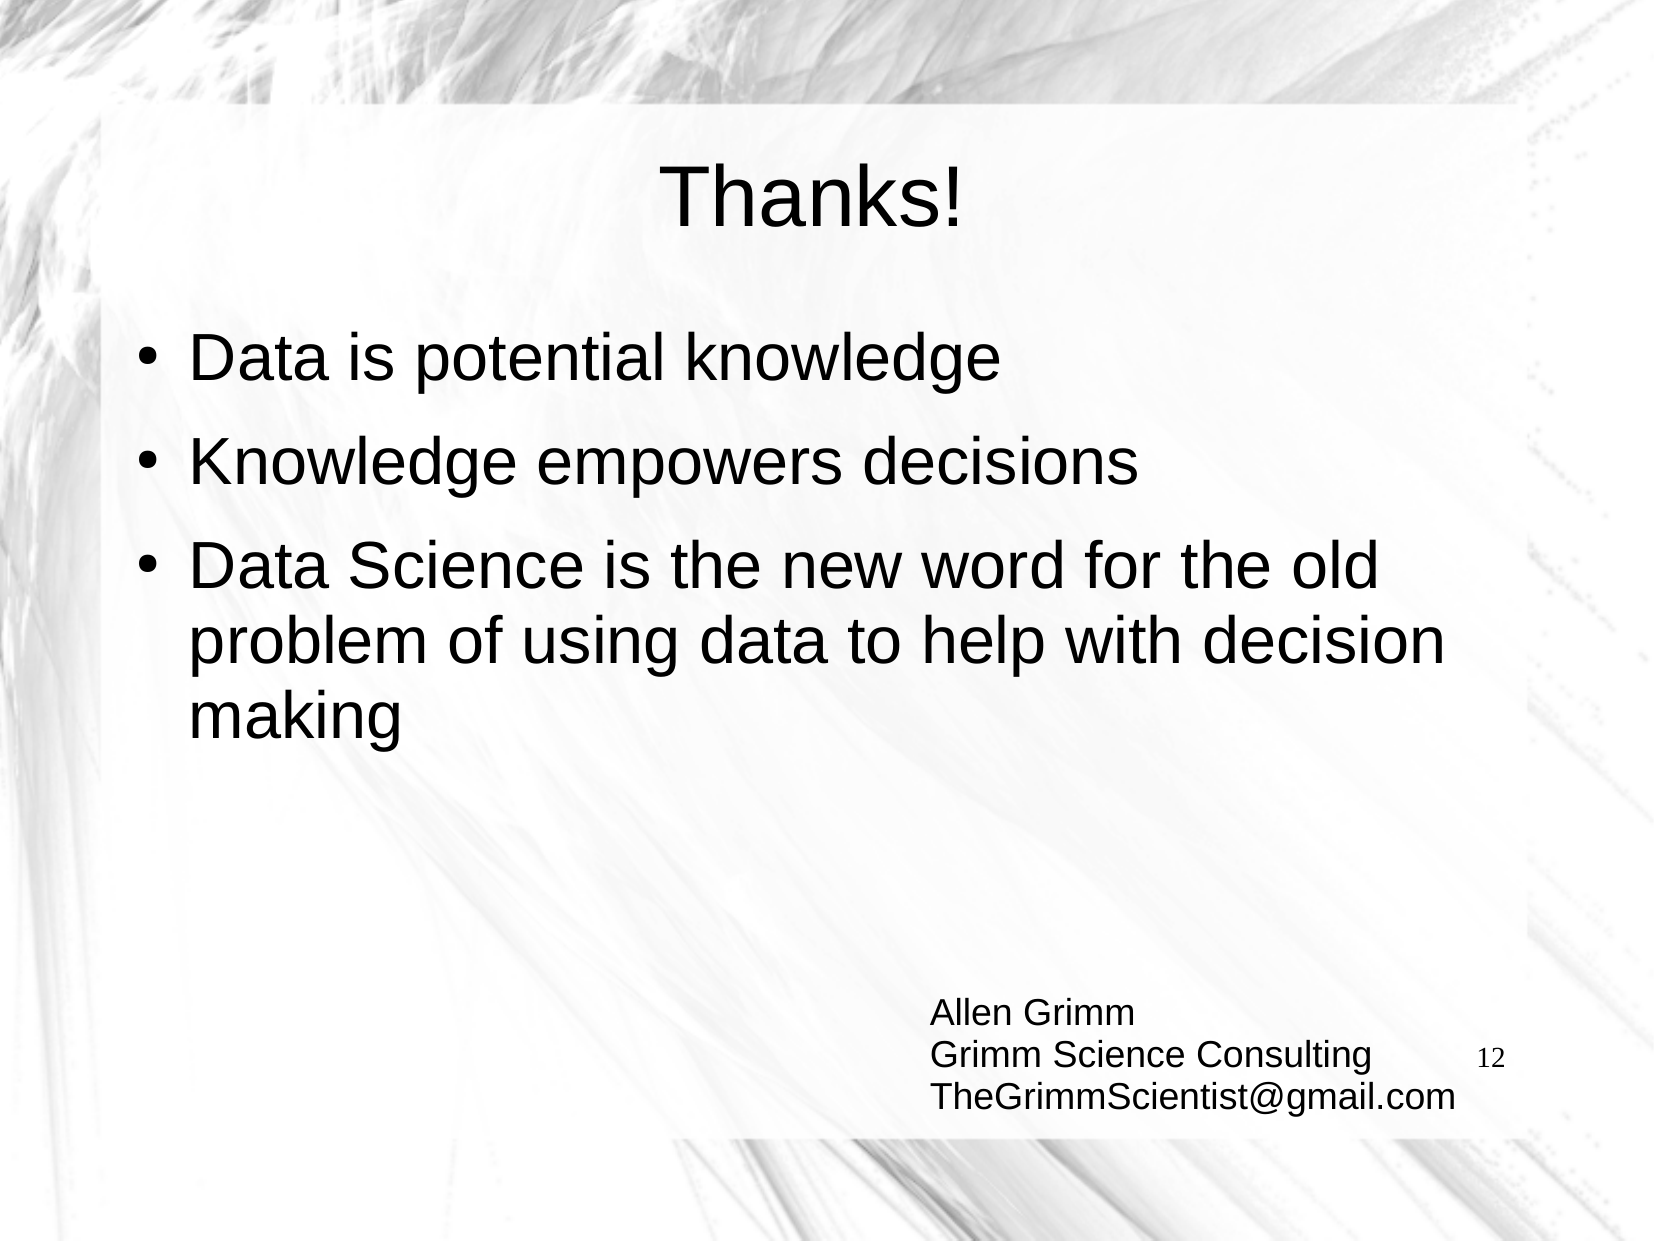

# Thanks!
Data is potential knowledge
Knowledge empowers decisions
Data Science is the new word for the old problem of using data to help with decision making
Allen Grimm
Grimm Science Consulting
TheGrimmScientist@gmail.com
12